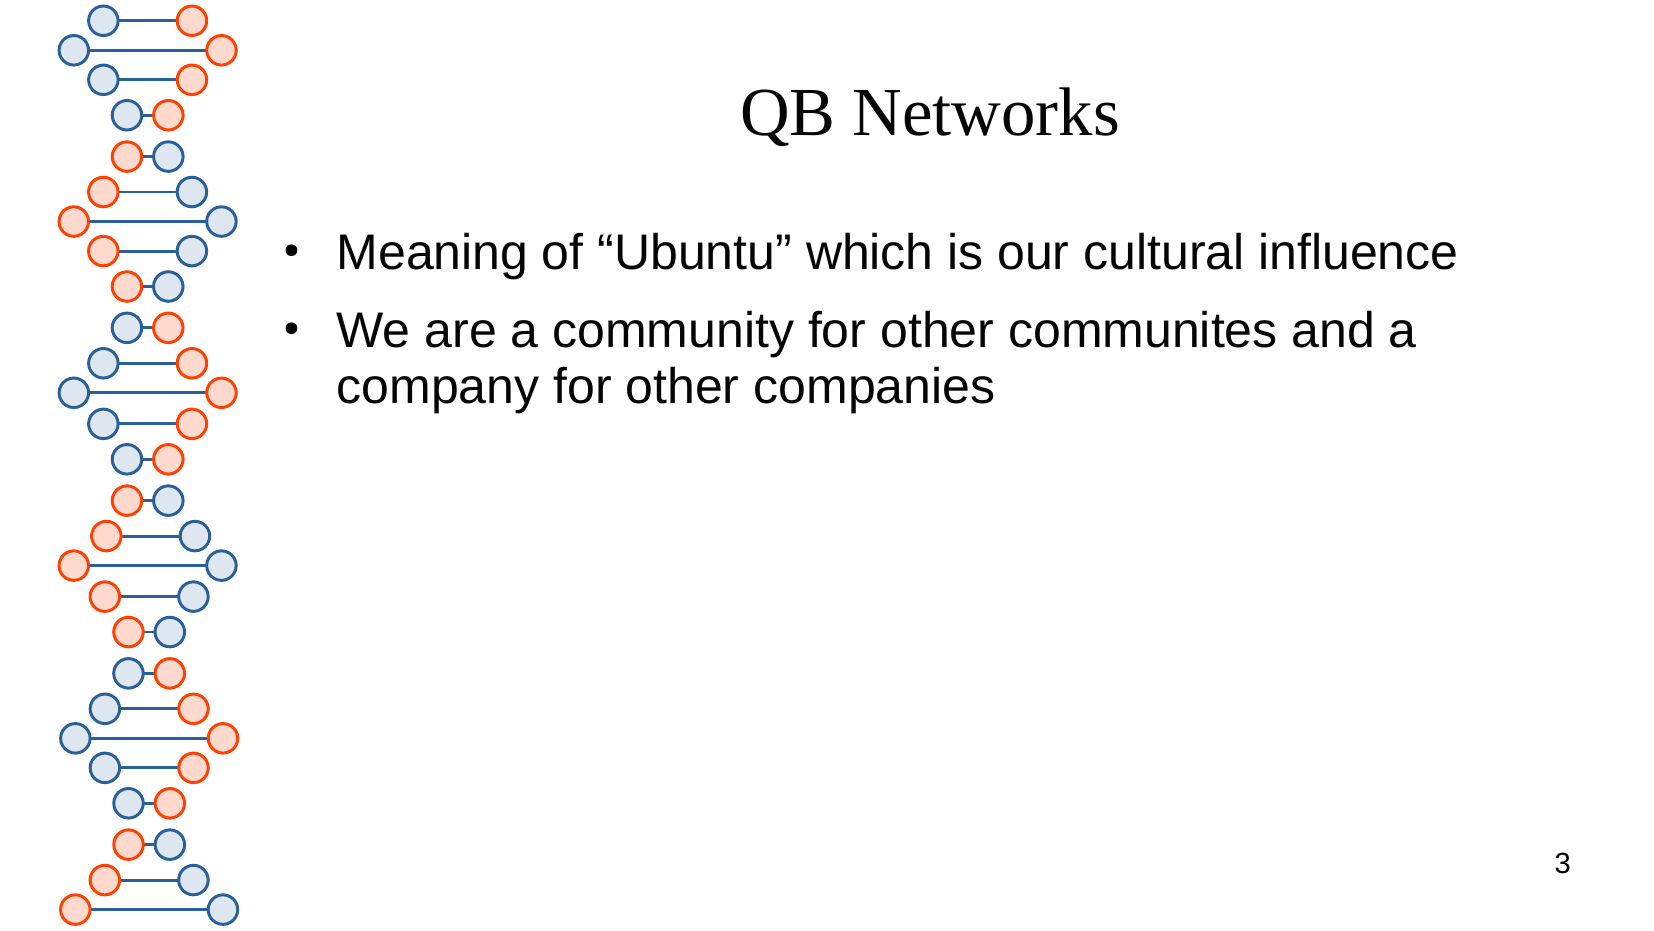

# QB Networks
Meaning of “Ubuntu” which is our cultural influence
We are a community for other communites and a company for other companies
3